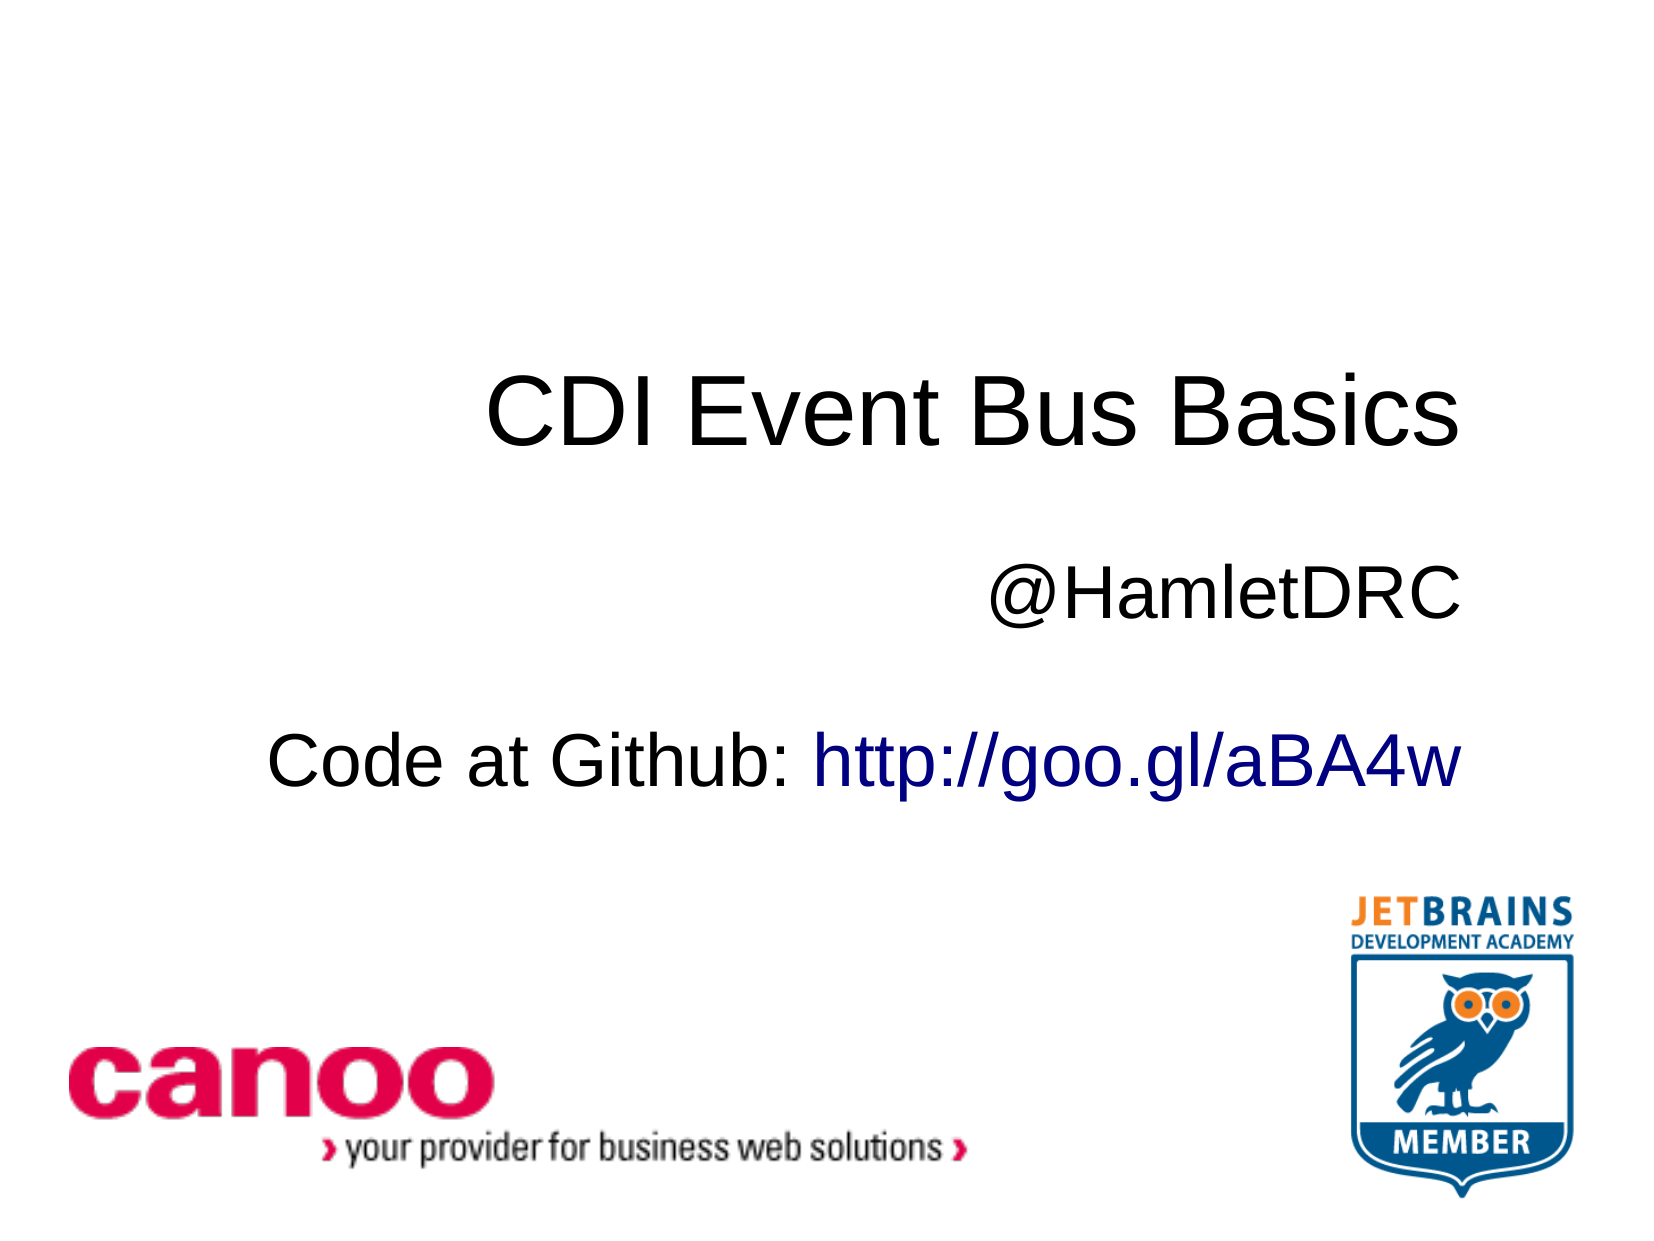

# CDI Event Bus Basics
@HamletDRC
Code at Github: http://goo.gl/aBA4w